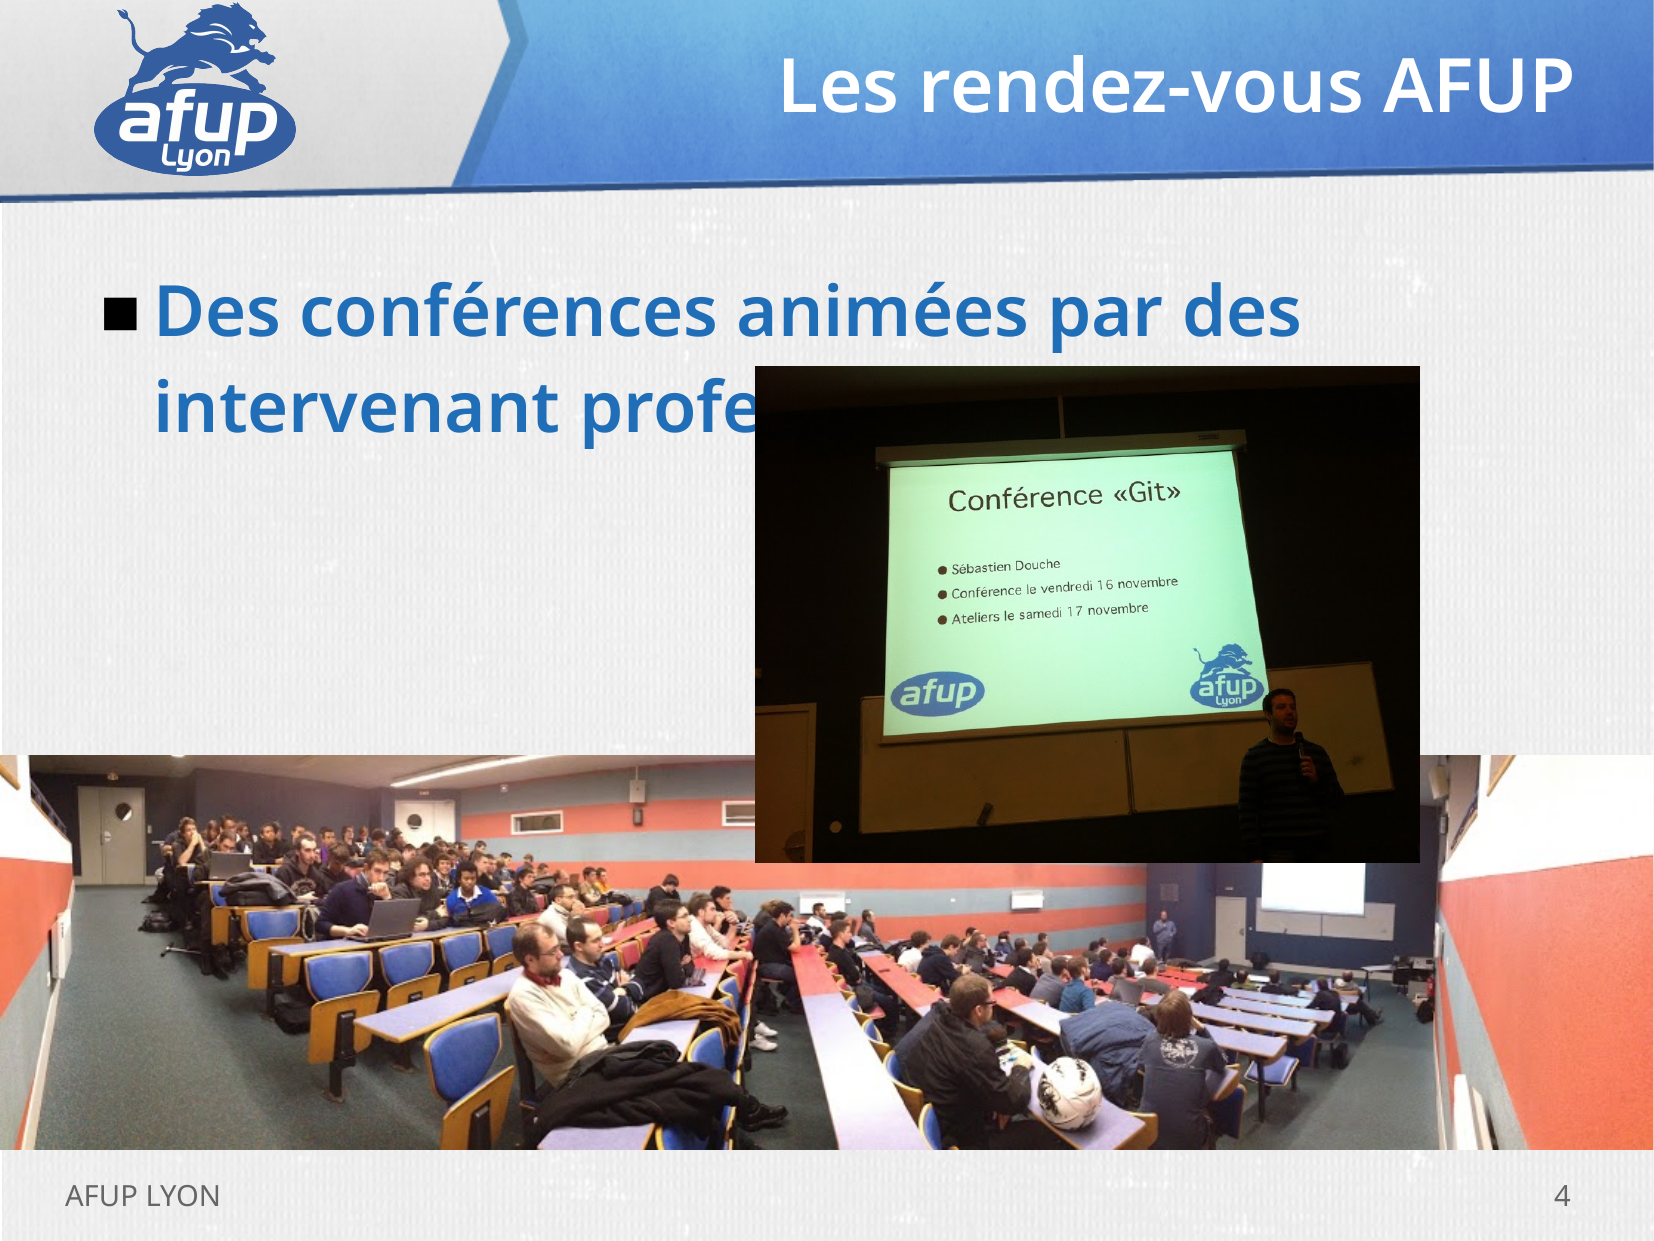

# Les rendez-vous AFUP
Des conférences animées par des intervenant professionnels
4